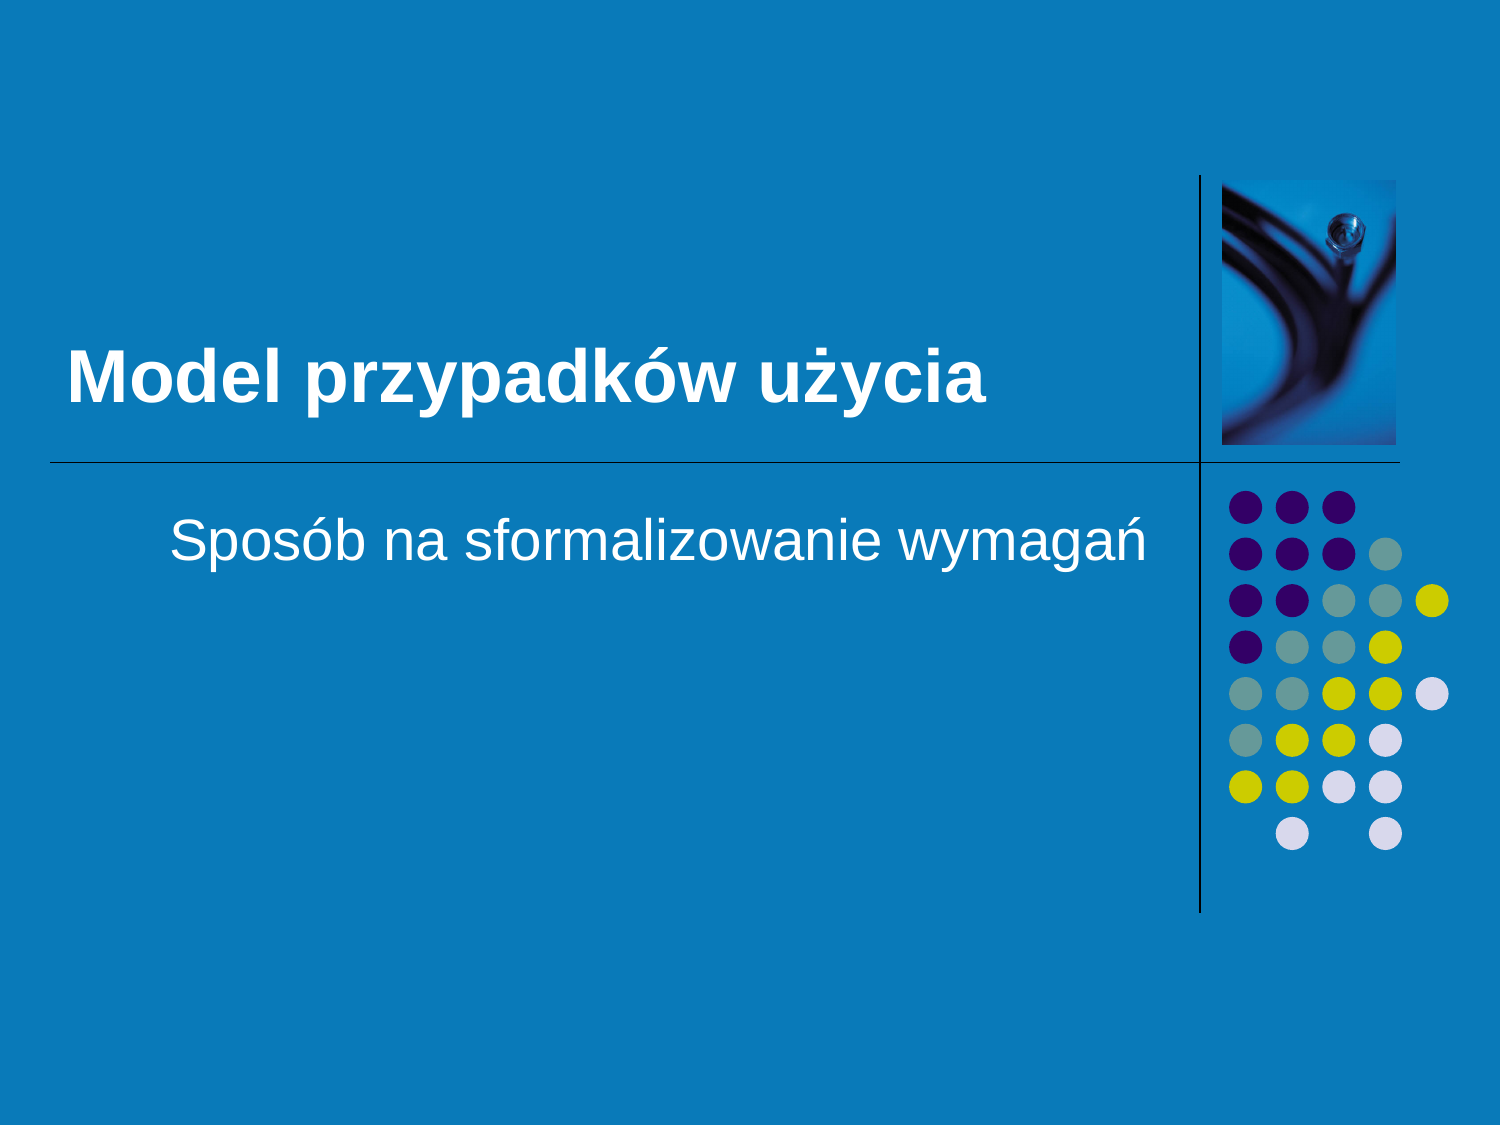

# Model przypadków użycia
Sposób na sformalizowanie wymagań